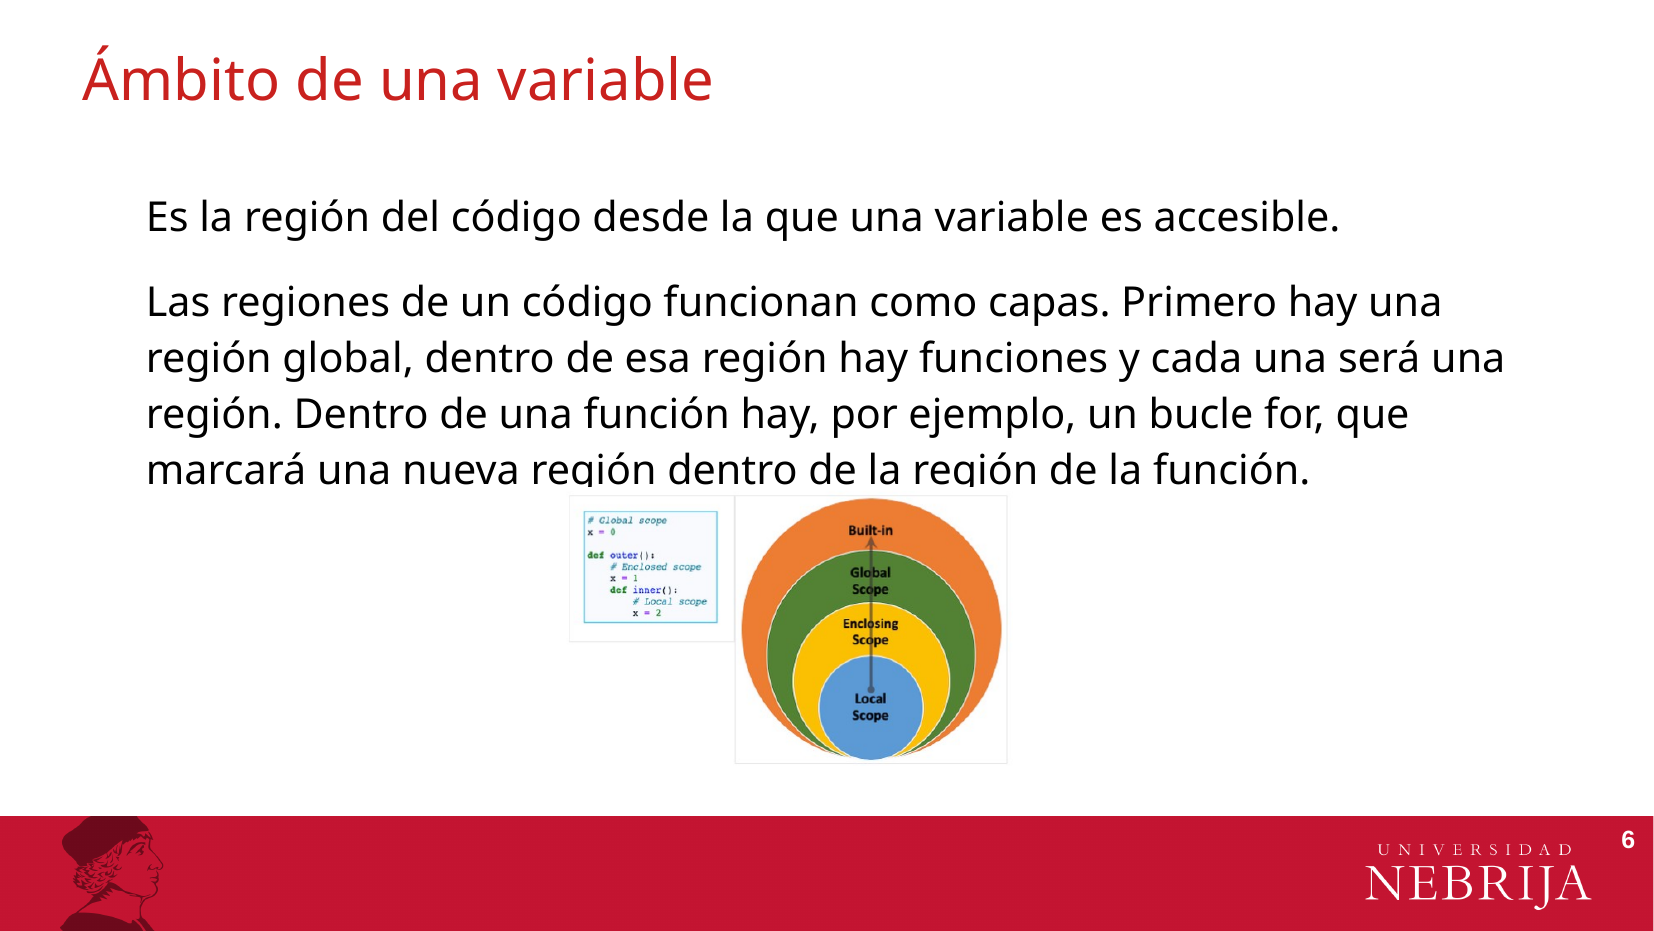

# Ámbito de una variable
Es la región del código desde la que una variable es accesible.
Las regiones de un código funcionan como capas. Primero hay una región global, dentro de esa región hay funciones y cada una será una región. Dentro de una función hay, por ejemplo, un bucle for, que marcará una nueva región dentro de la región de la función.